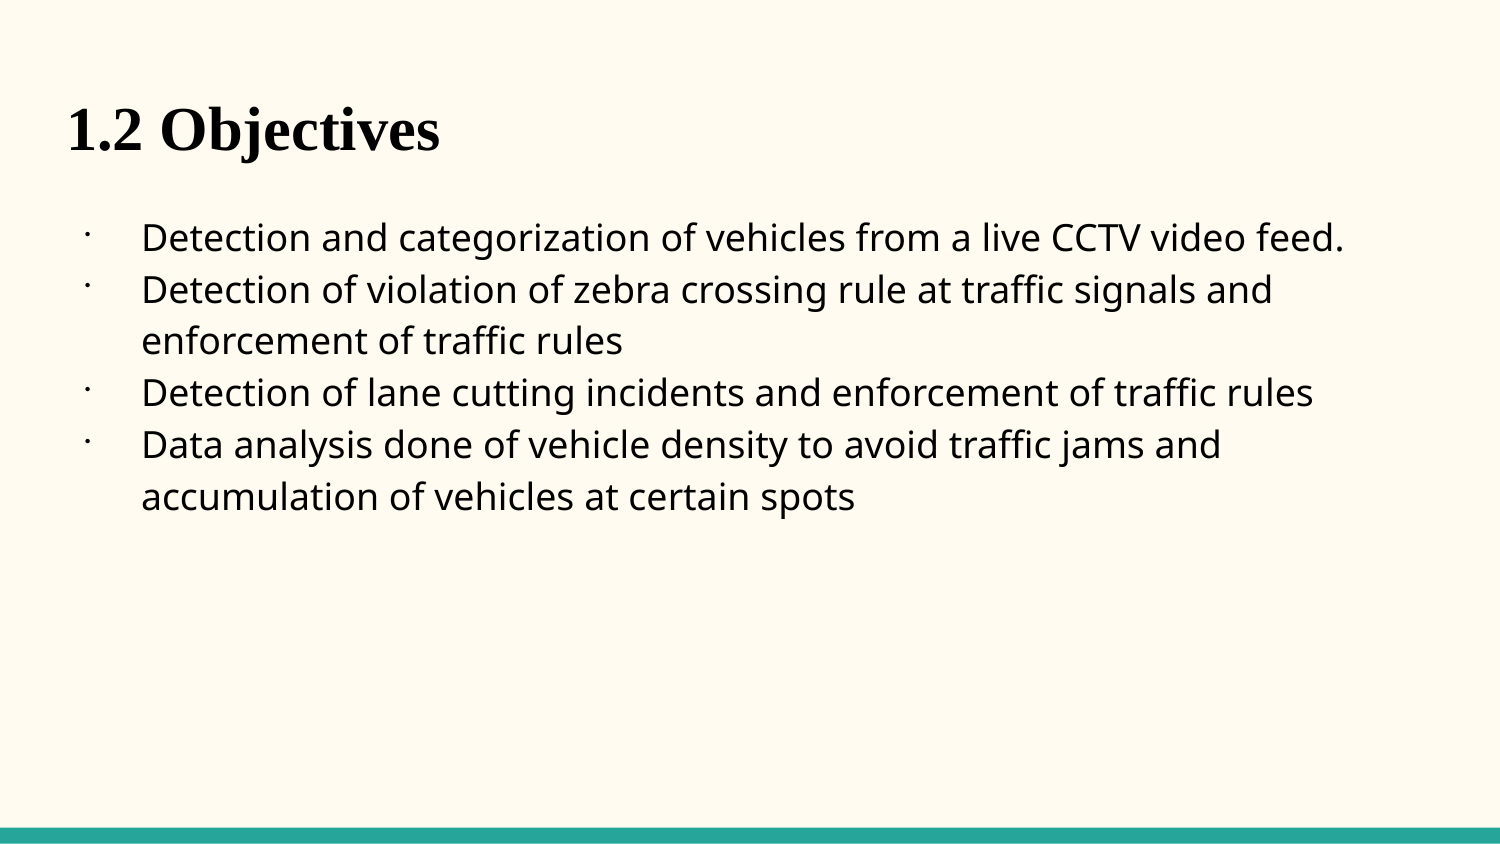

# 1.2 Objectives
Detection and categorization of vehicles from a live CCTV video feed.
Detection of violation of zebra crossing rule at traffic signals and enforcement of traffic rules
Detection of lane cutting incidents and enforcement of traffic rules
Data analysis done of vehicle density to avoid traffic jams and accumulation of vehicles at certain spots